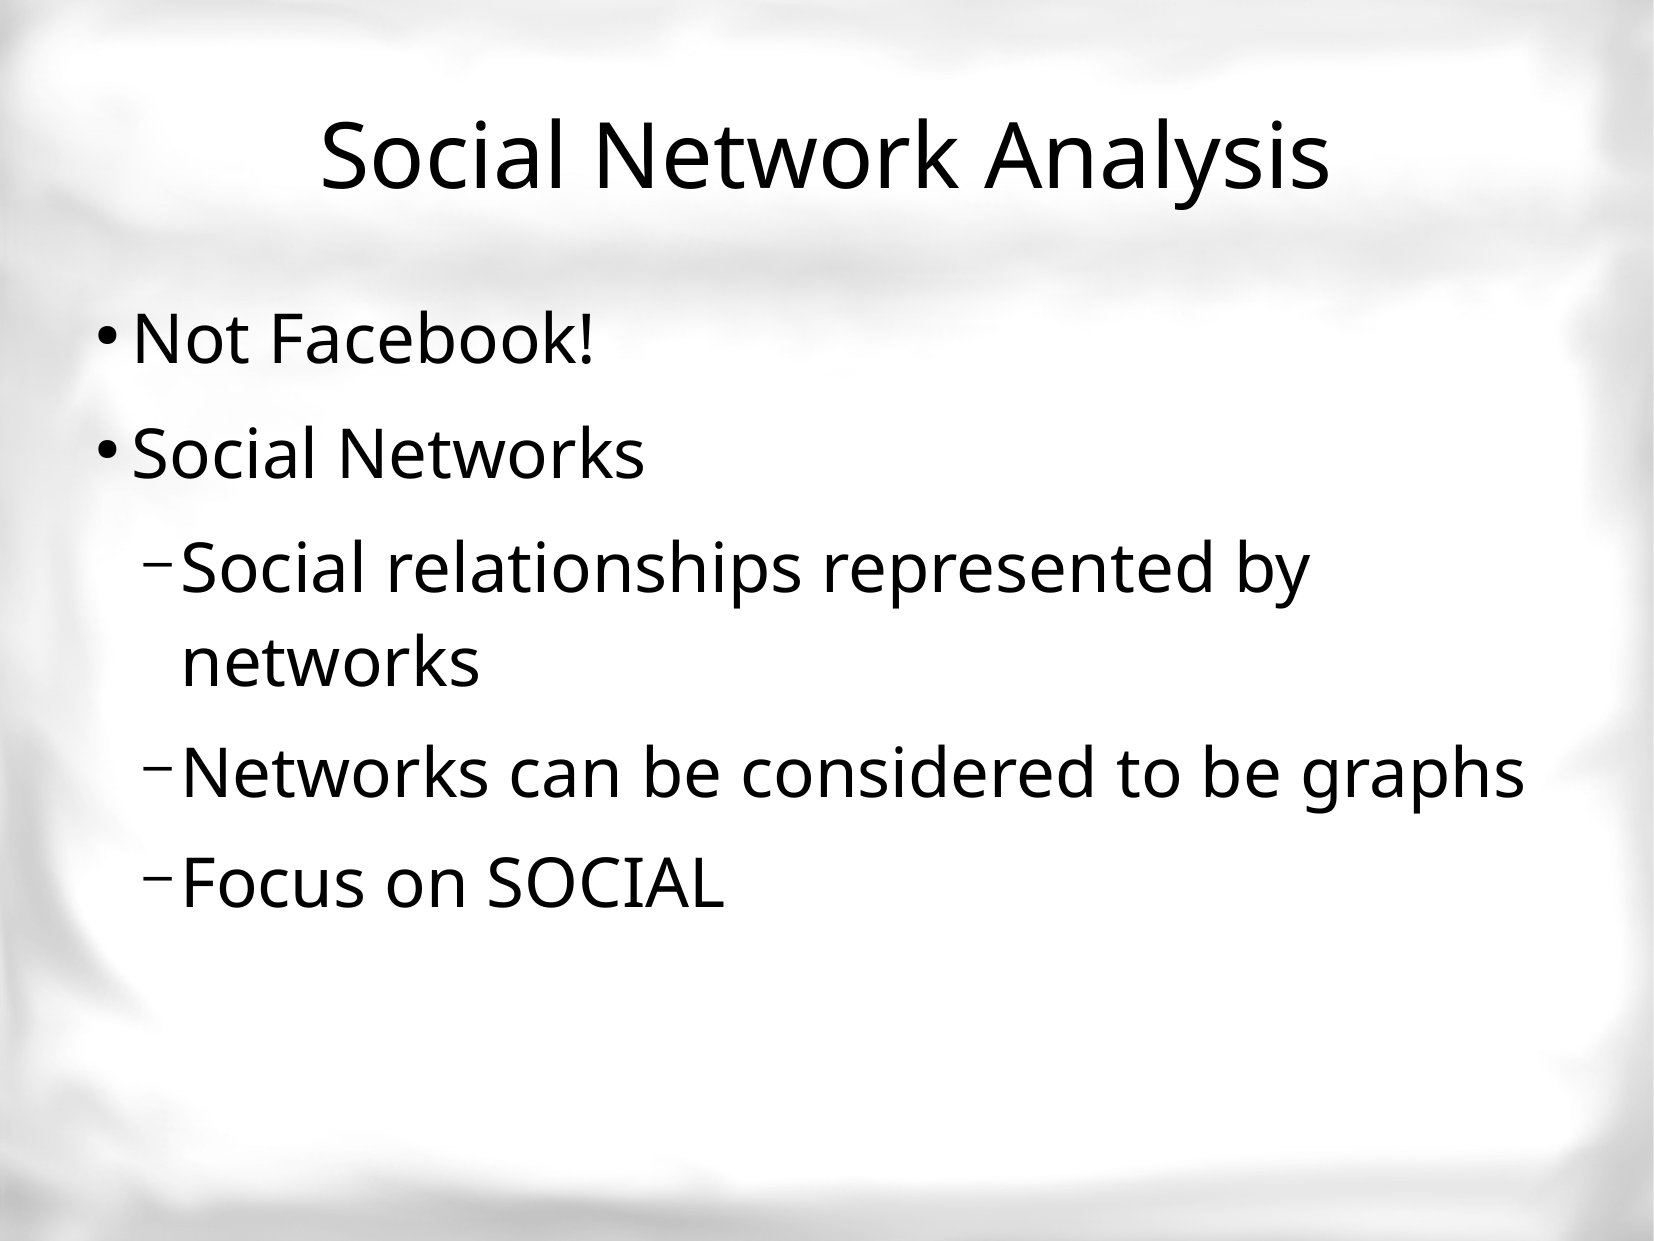

# Social Network Analysis
Not Facebook!
Social Networks
Social relationships represented by networks
Networks can be considered to be graphs
Focus on SOCIAL